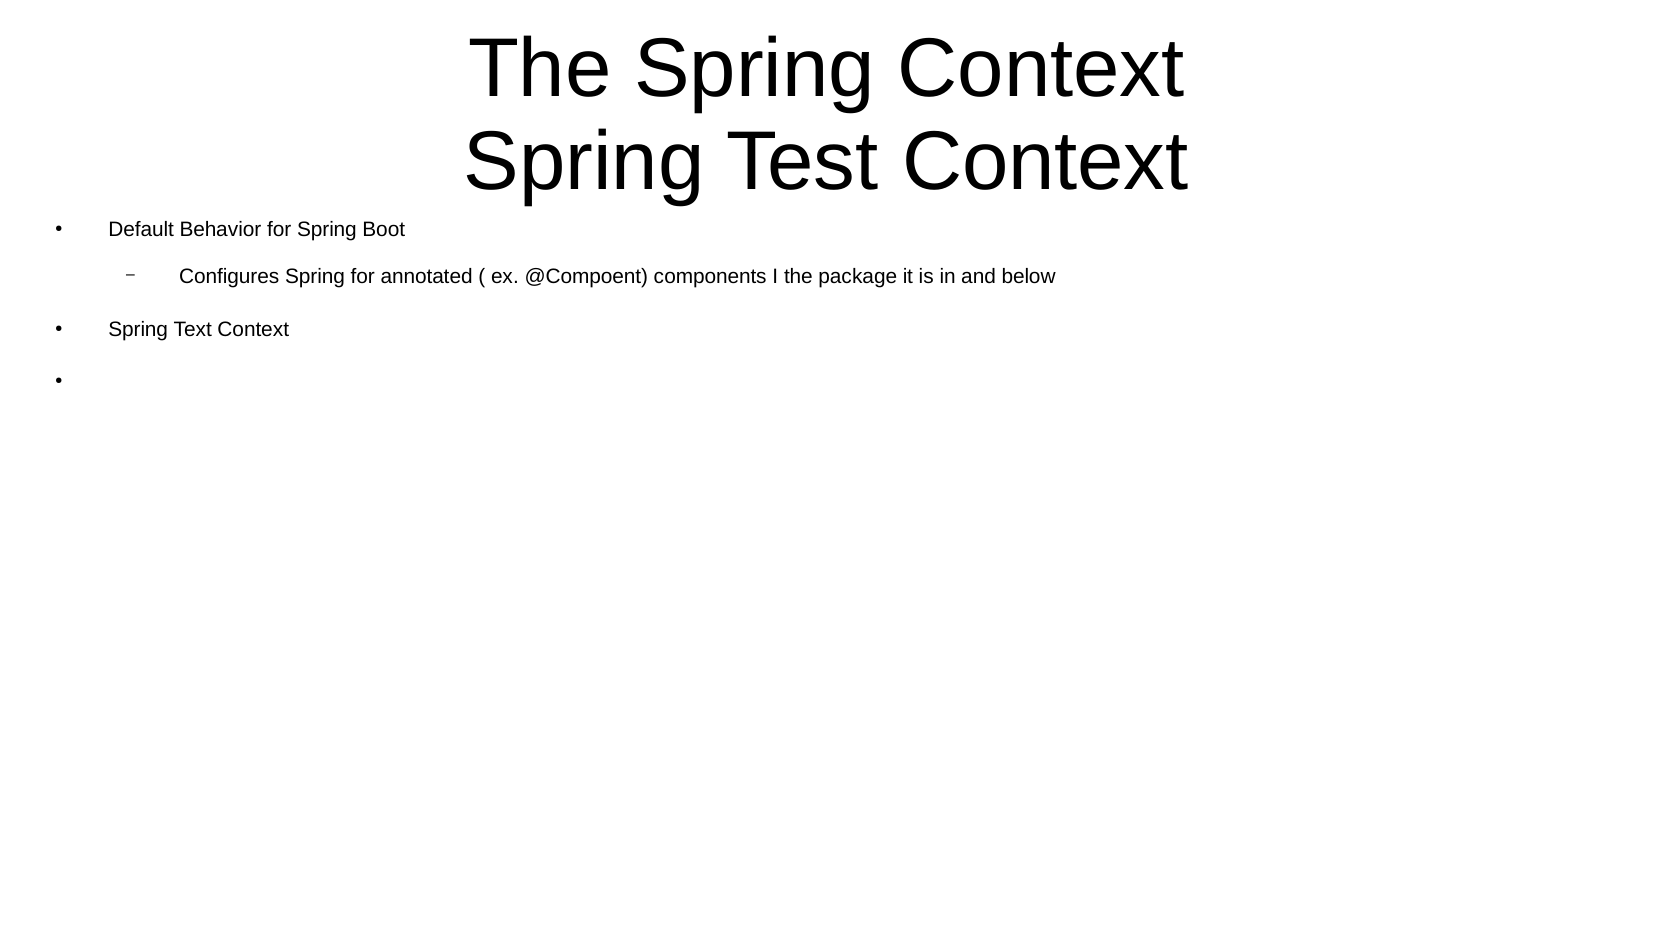

# The Spring Context Spring Test Context
Default Behavior for Spring Boot
Configures Spring for annotated ( ex. @Compoent) components I the package it is in and below
Spring Text Context